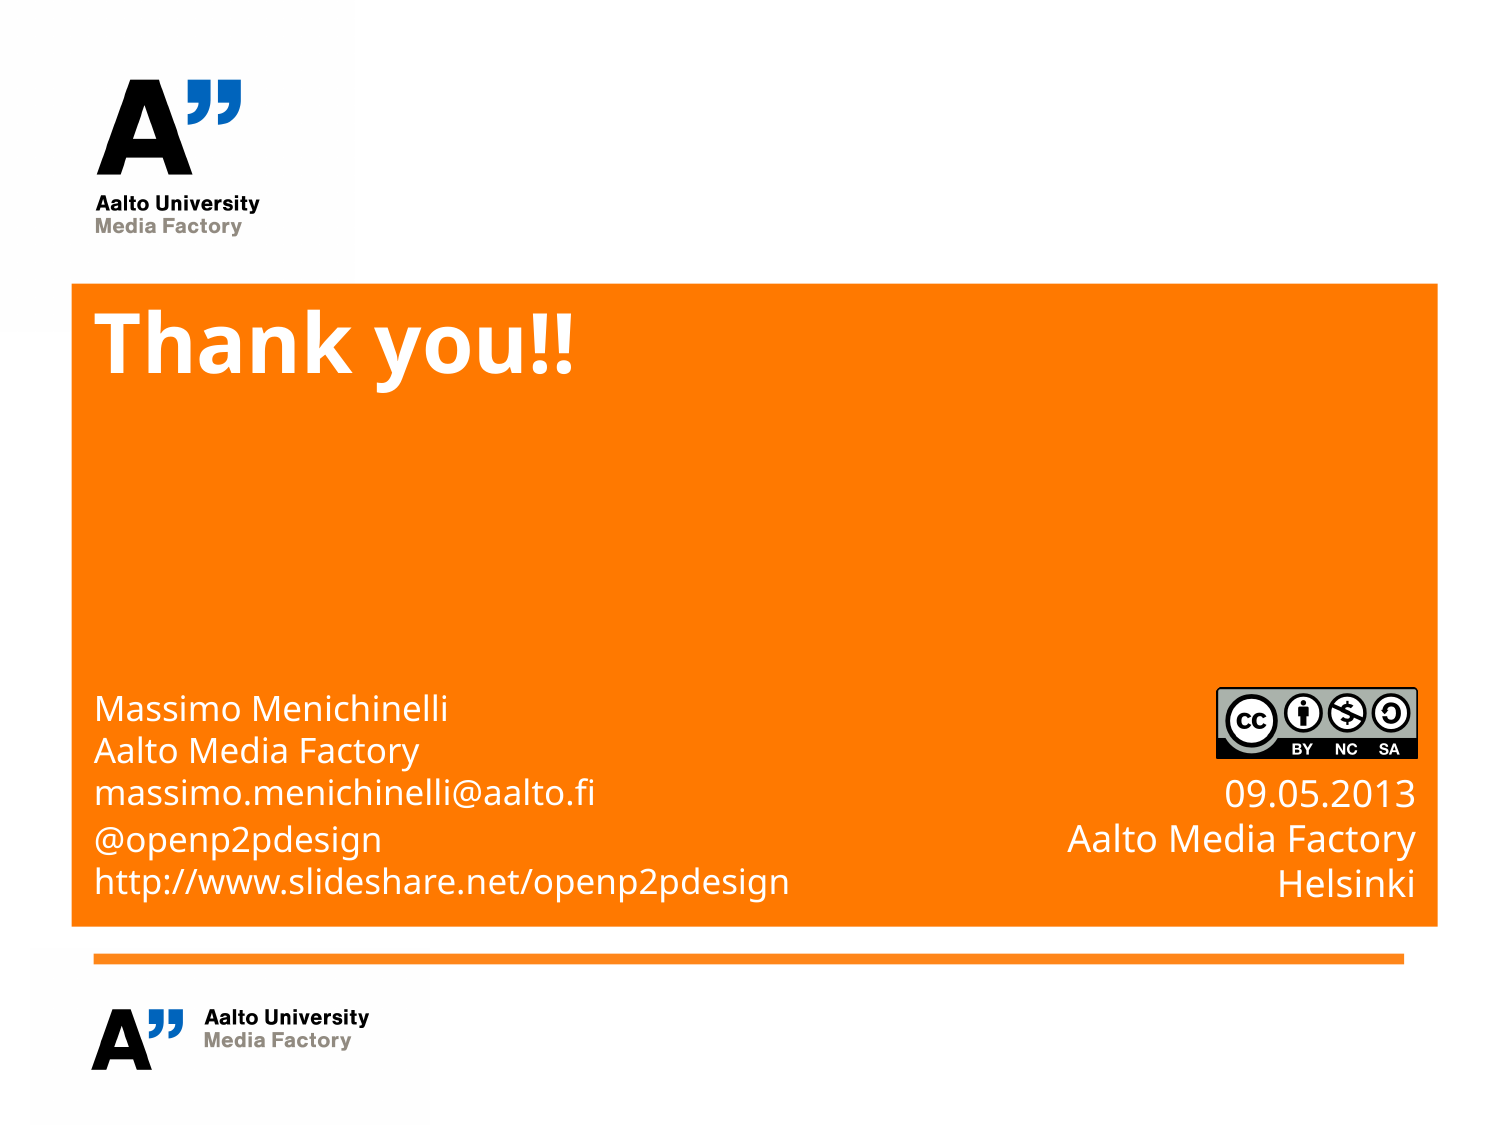

#
Thank you!!
Massimo Menichinelli
Aalto Media Factory
massimo.menichinelli@aalto.fi
@openp2pdesign
http://www.slideshare.net/openp2pdesign
09.05.2013
Aalto Media Factory
Helsinki